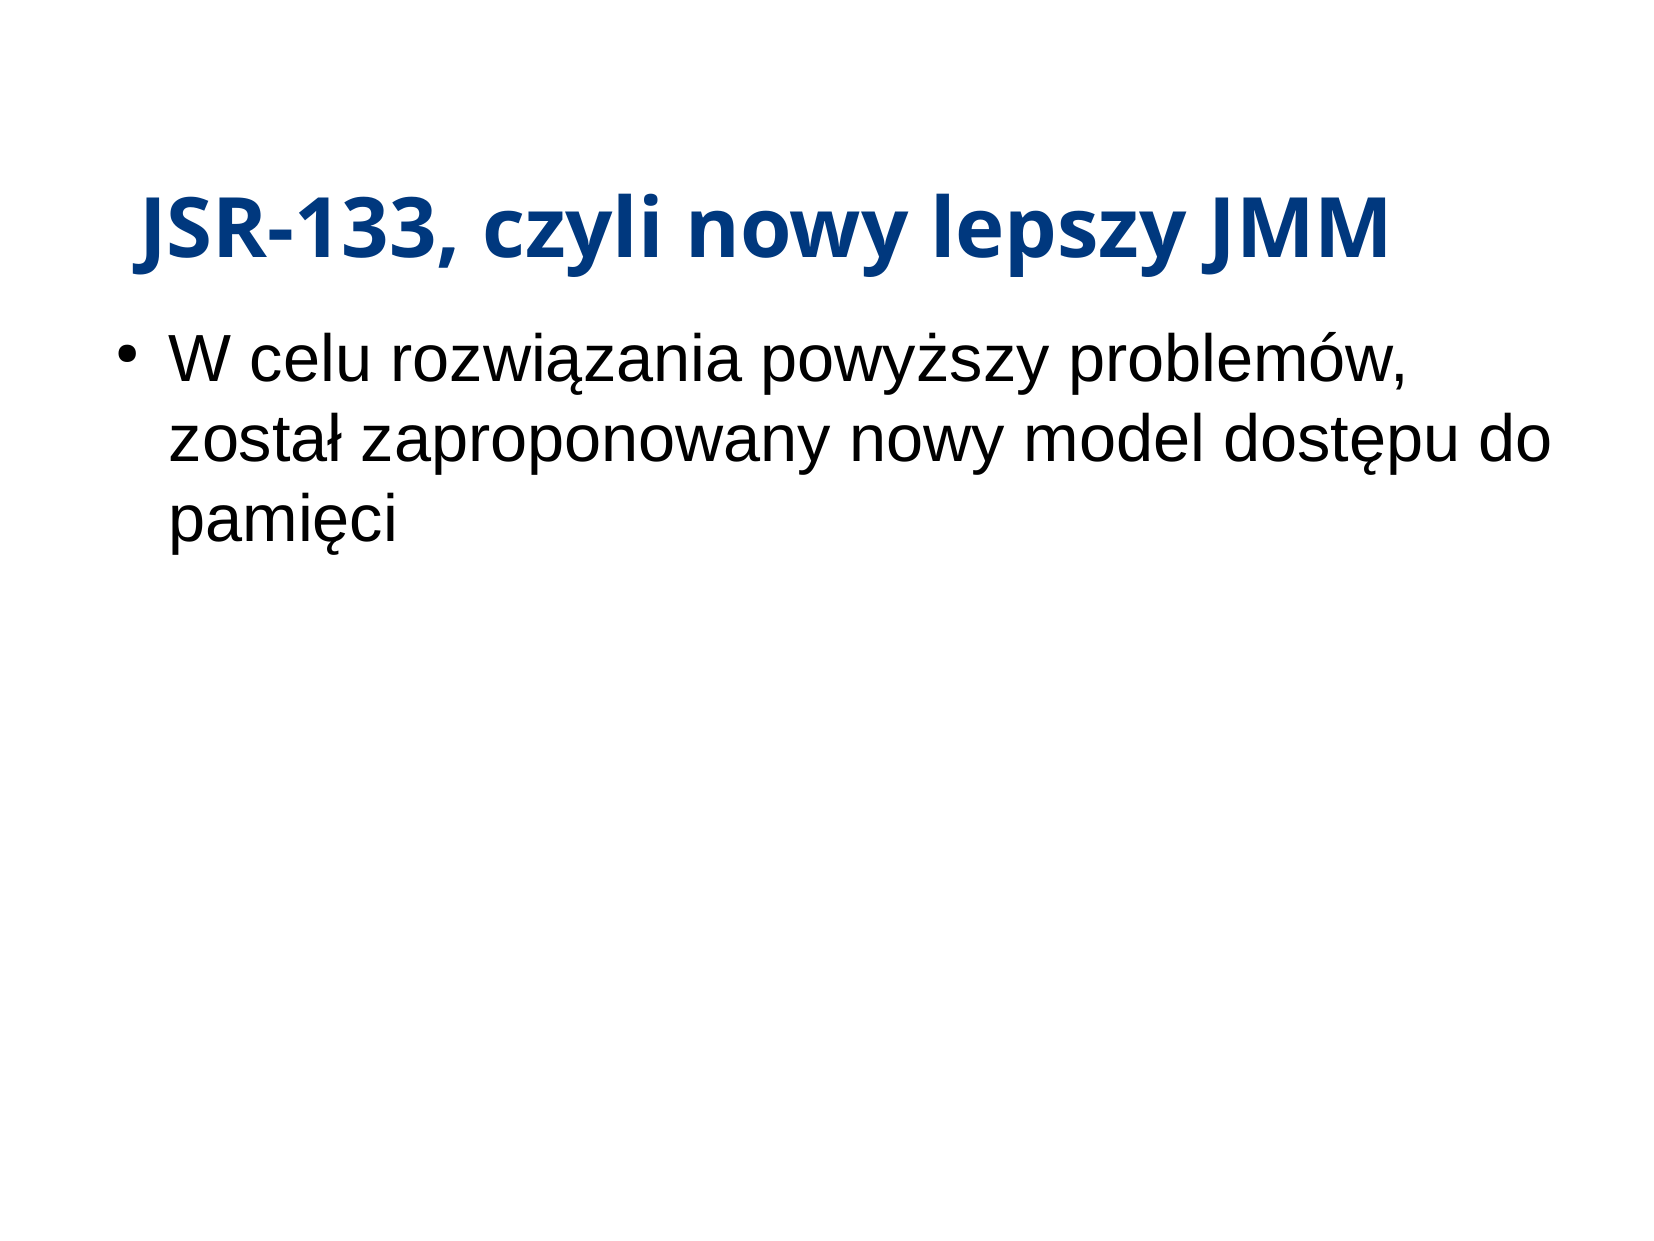

JSR-133, czyli nowy lepszy JMM
# W celu rozwiązania powyższy problemów, został zaproponowany nowy model dostępu do pamięci